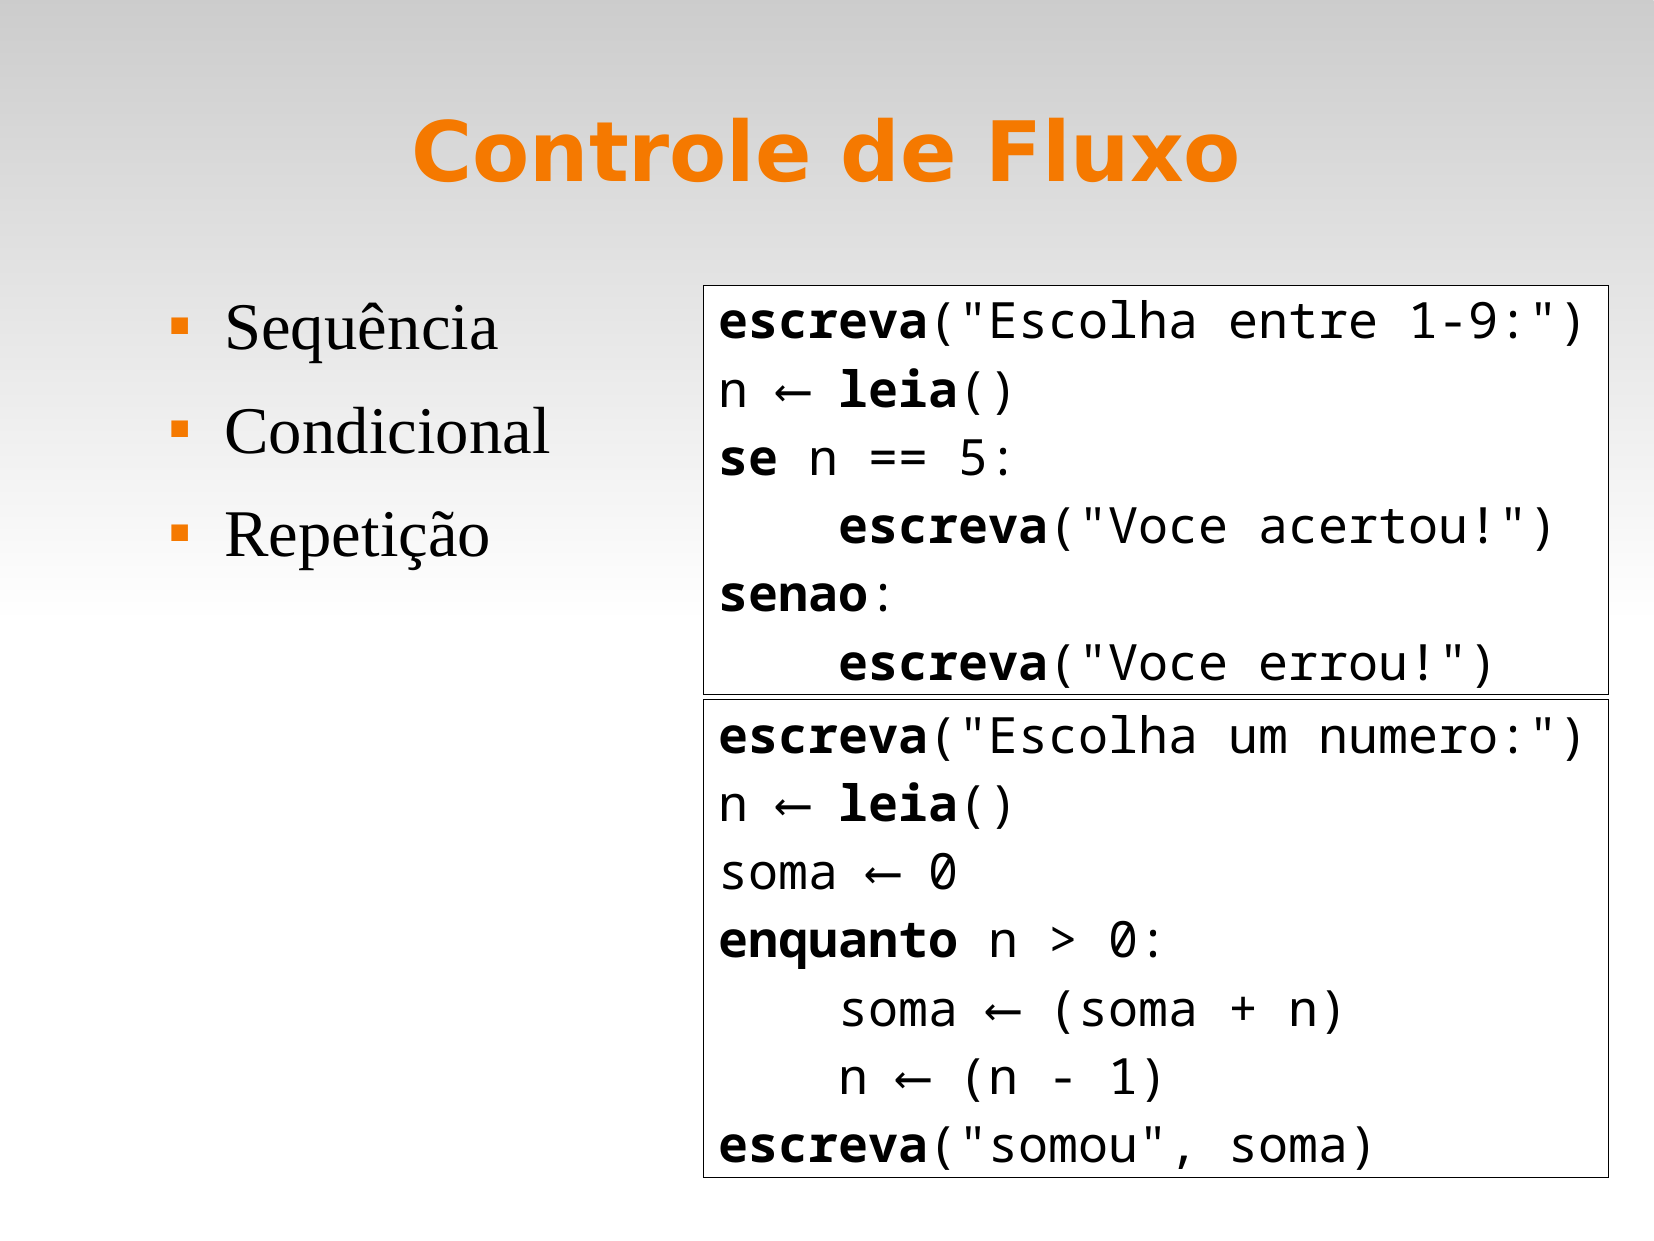

# Controle de Fluxo
escreva("Escolha entre 1-9:")
n ⟵ leia()
se n == 5:
 escreva("Voce acertou!")
senao:
 escreva("Voce errou!")
Sequência
Condicional
Repetição
escreva("Escolha um numero:")
n ⟵ leia()
soma ⟵ 0
enquanto n > 0:
 soma ⟵ (soma + n)
 n ⟵ (n - 1)
escreva("somou", soma)